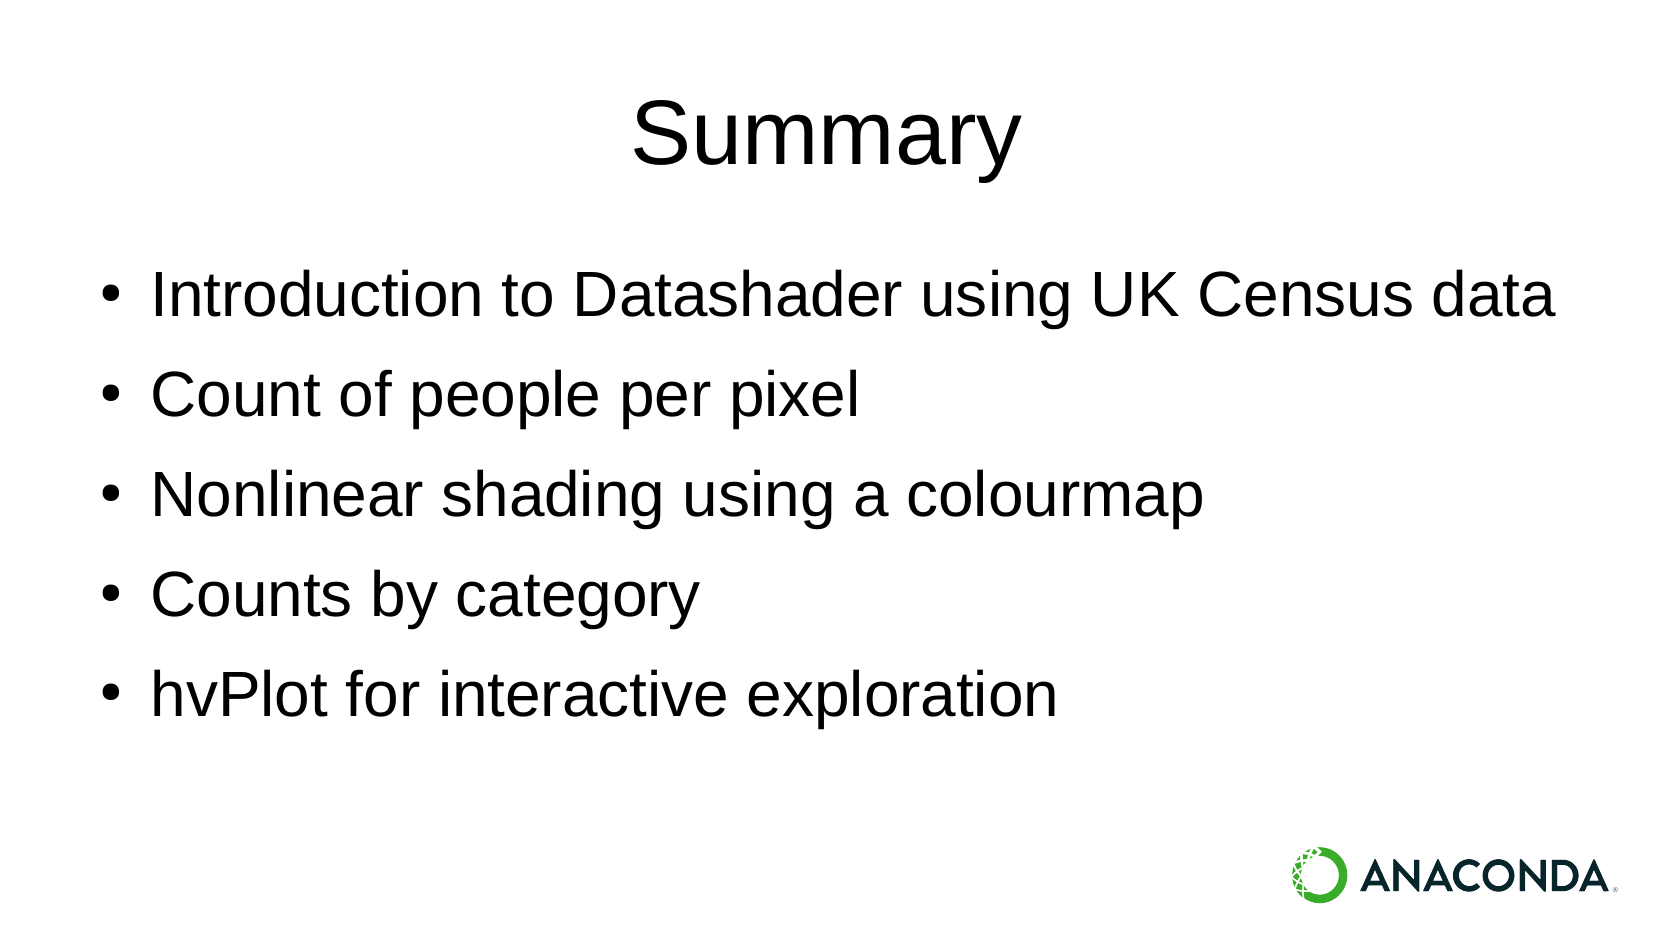

# Summary
Introduction to Datashader using UK Census data
Count of people per pixel
Nonlinear shading using a colourmap
Counts by category
hvPlot for interactive exploration